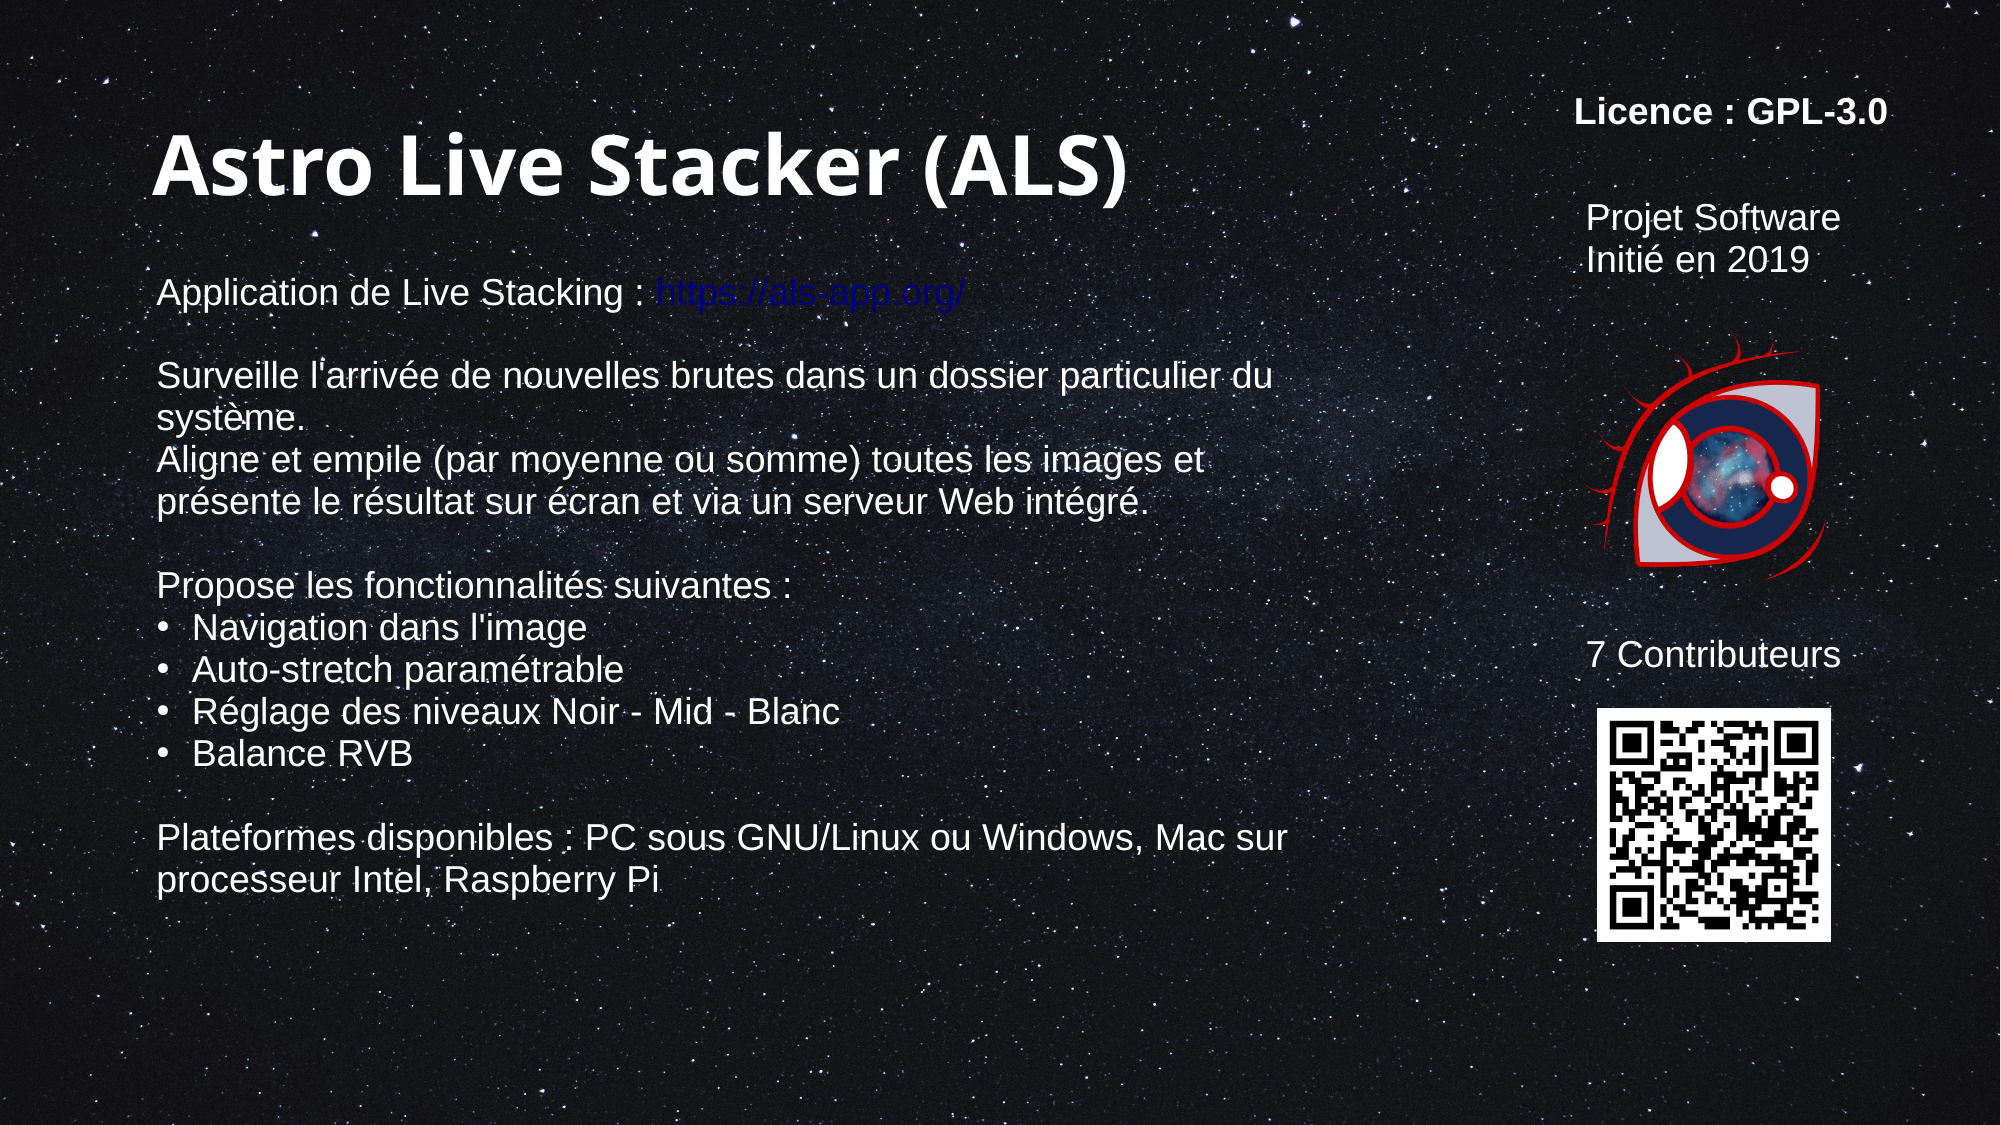

# Astro Live Stacker (ALS)
Licence : GPL-3.0
Projet Software
Initié en 2019
Application de Live Stacking : https://als-app.org/
Surveille l'arrivée de nouvelles brutes dans un dossier particulier du système.
Aligne et empile (par moyenne ou somme) toutes les images et présente le résultat sur écran et via un serveur Web intégré.
Propose les fonctionnalités suivantes :
Navigation dans l'image
Auto-stretch paramétrable
Réglage des niveaux Noir - Mid - Blanc
Balance RVB
Plateformes disponibles : PC sous GNU/Linux ou Windows, Mac sur processeur Intel, Raspberry Pi
7 Contributeurs